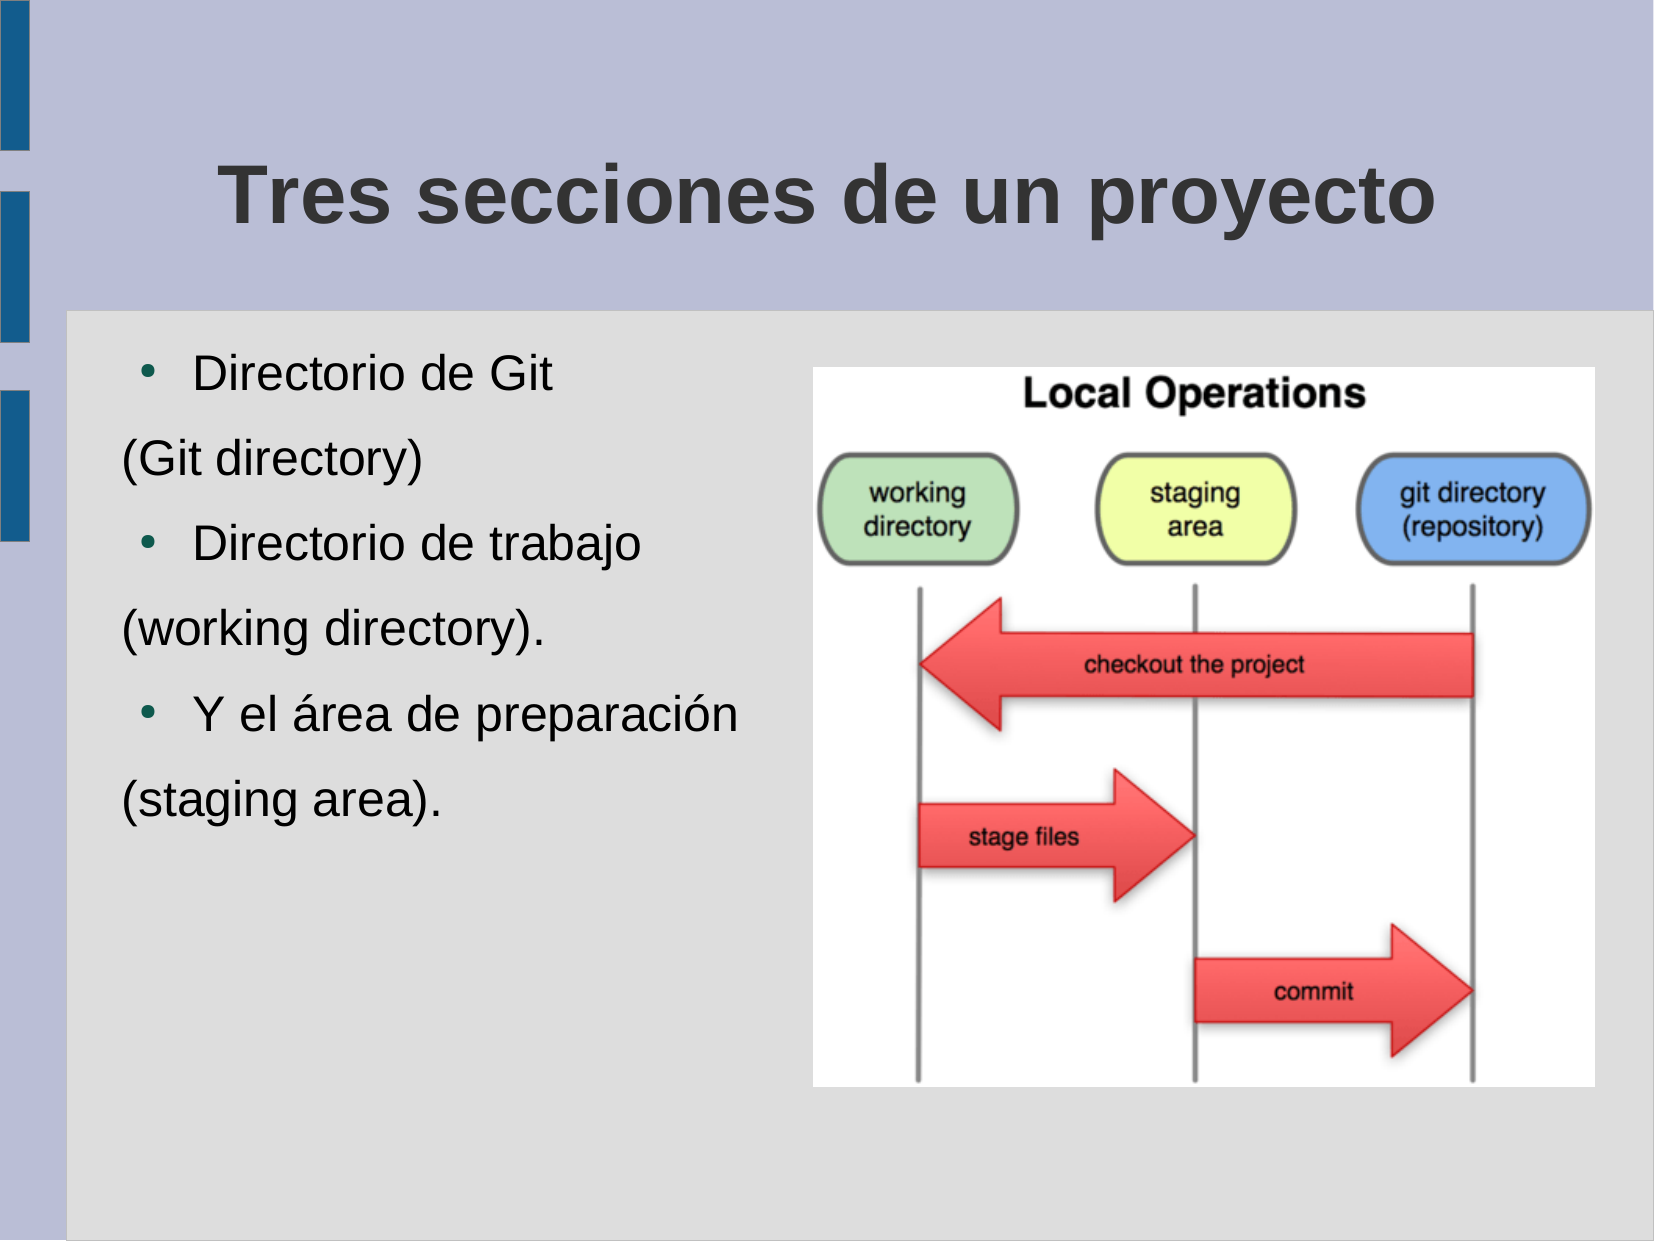

# Tres secciones de un proyecto
Directorio de Git
(Git directory)
Directorio de trabajo
(working directory).
Y el área de preparación
(staging area).